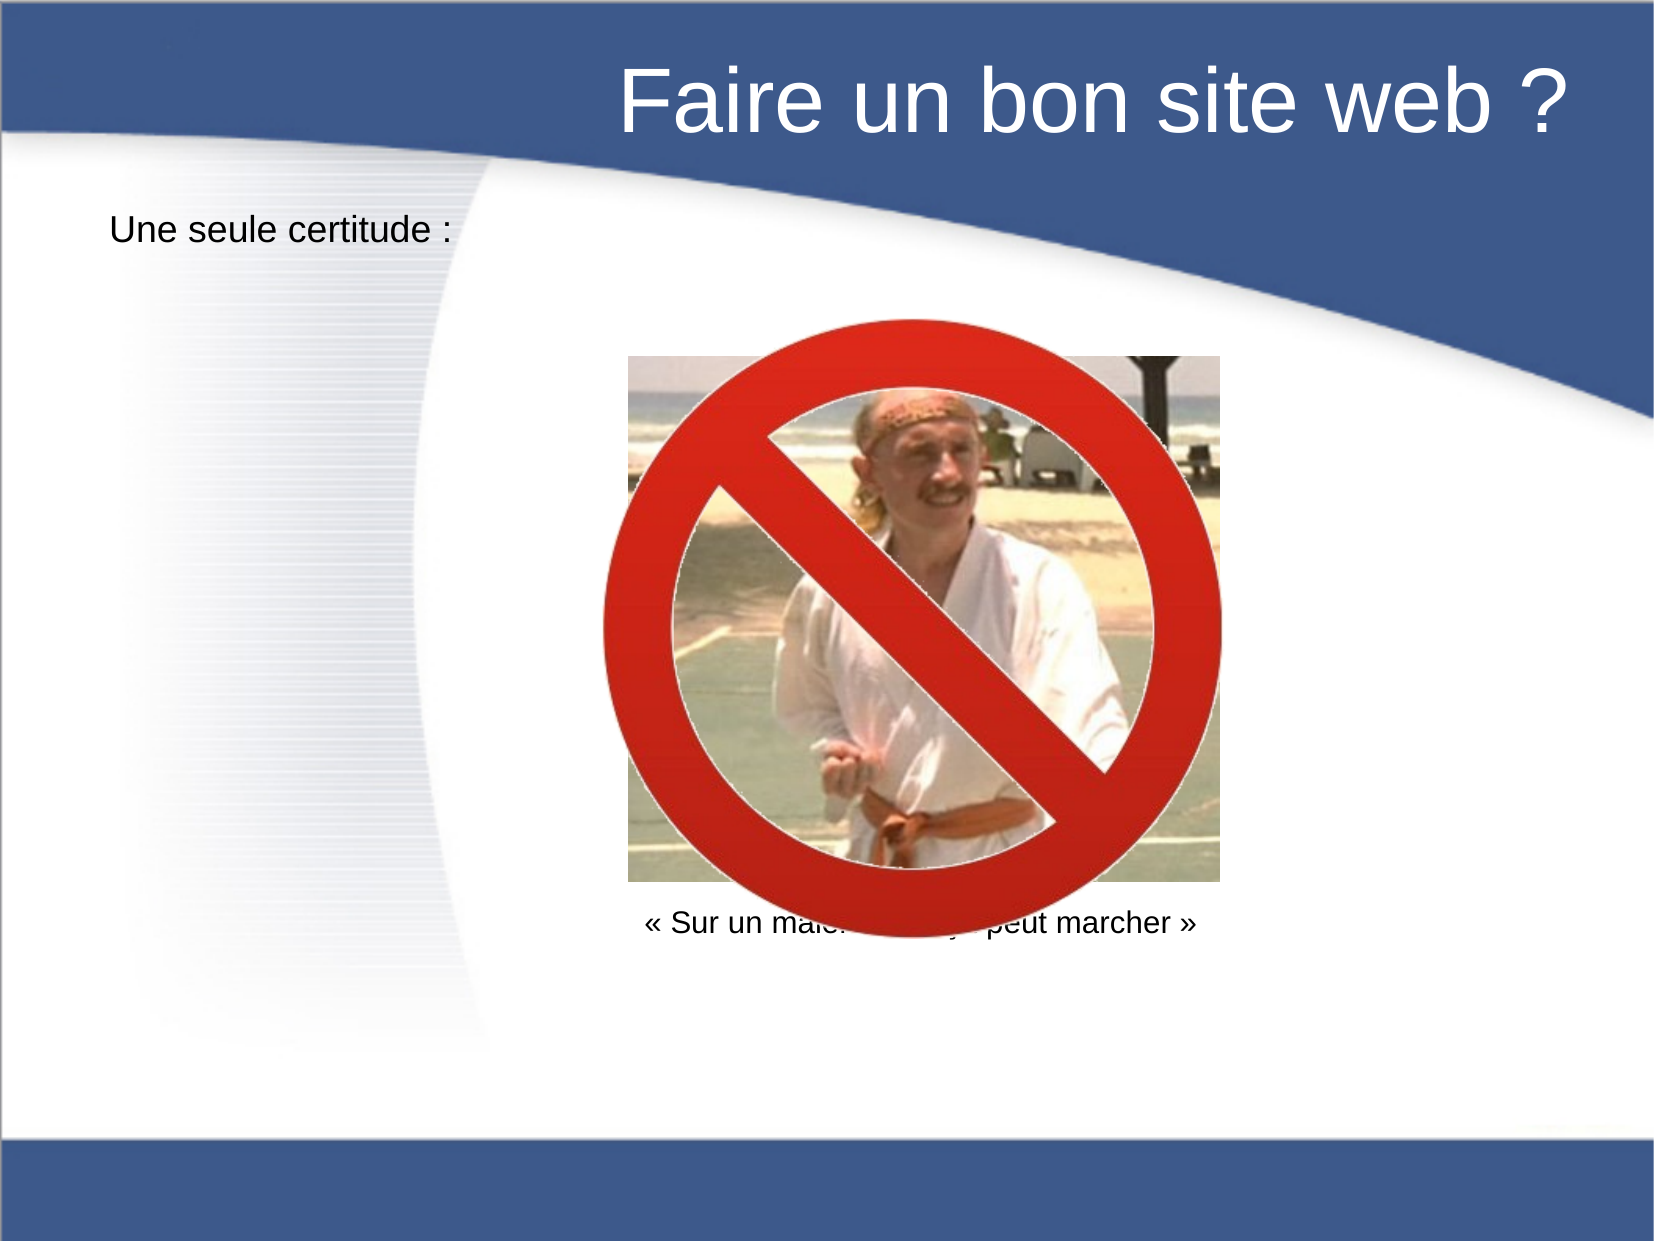

# Faire un bon site web ?
Une seule certitude :
« Sur un malentendu ça peut marcher »